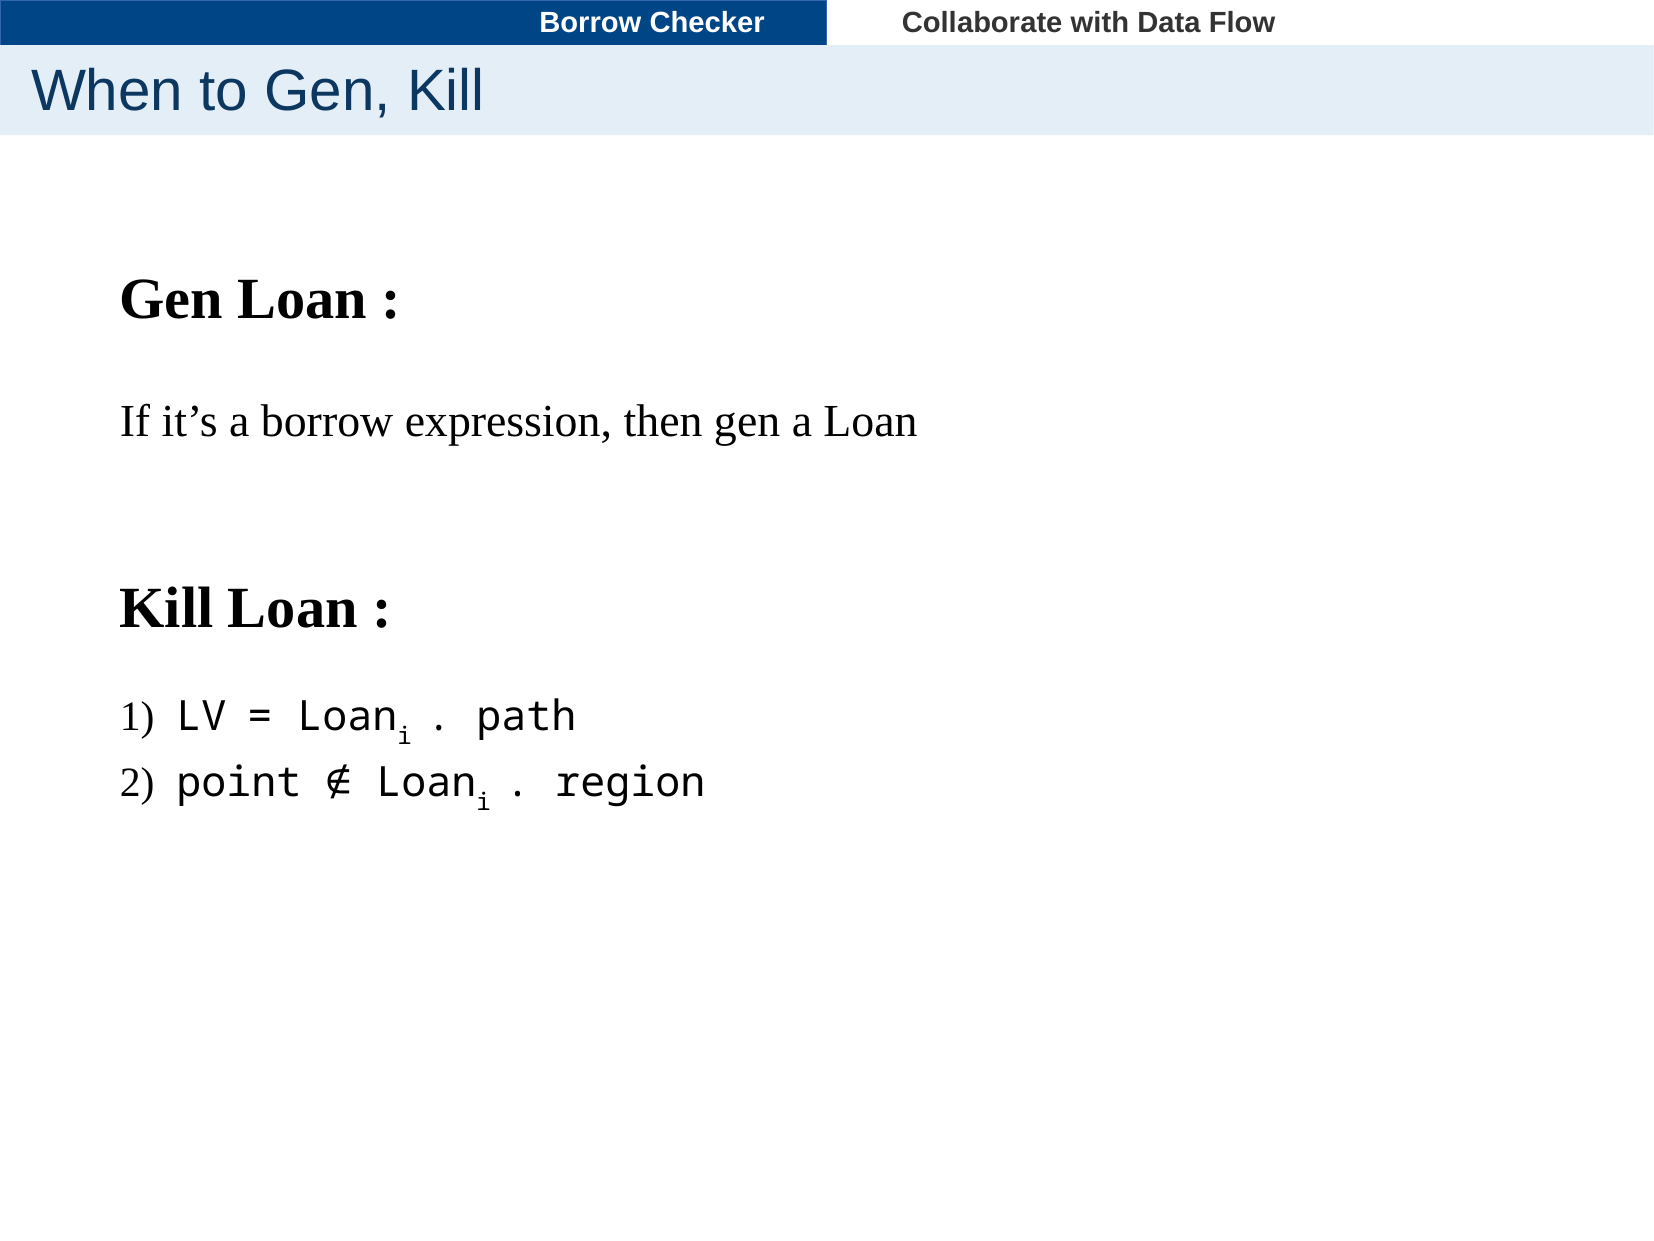

# Borrow Checker
	Collaborate with Data Flow
 When to Gen, Kill
Gen Loan :
If it’s a borrow expression, then gen a Loan
Kill Loan :
 LV = Loani . path
 point ∉ Loani . region
36